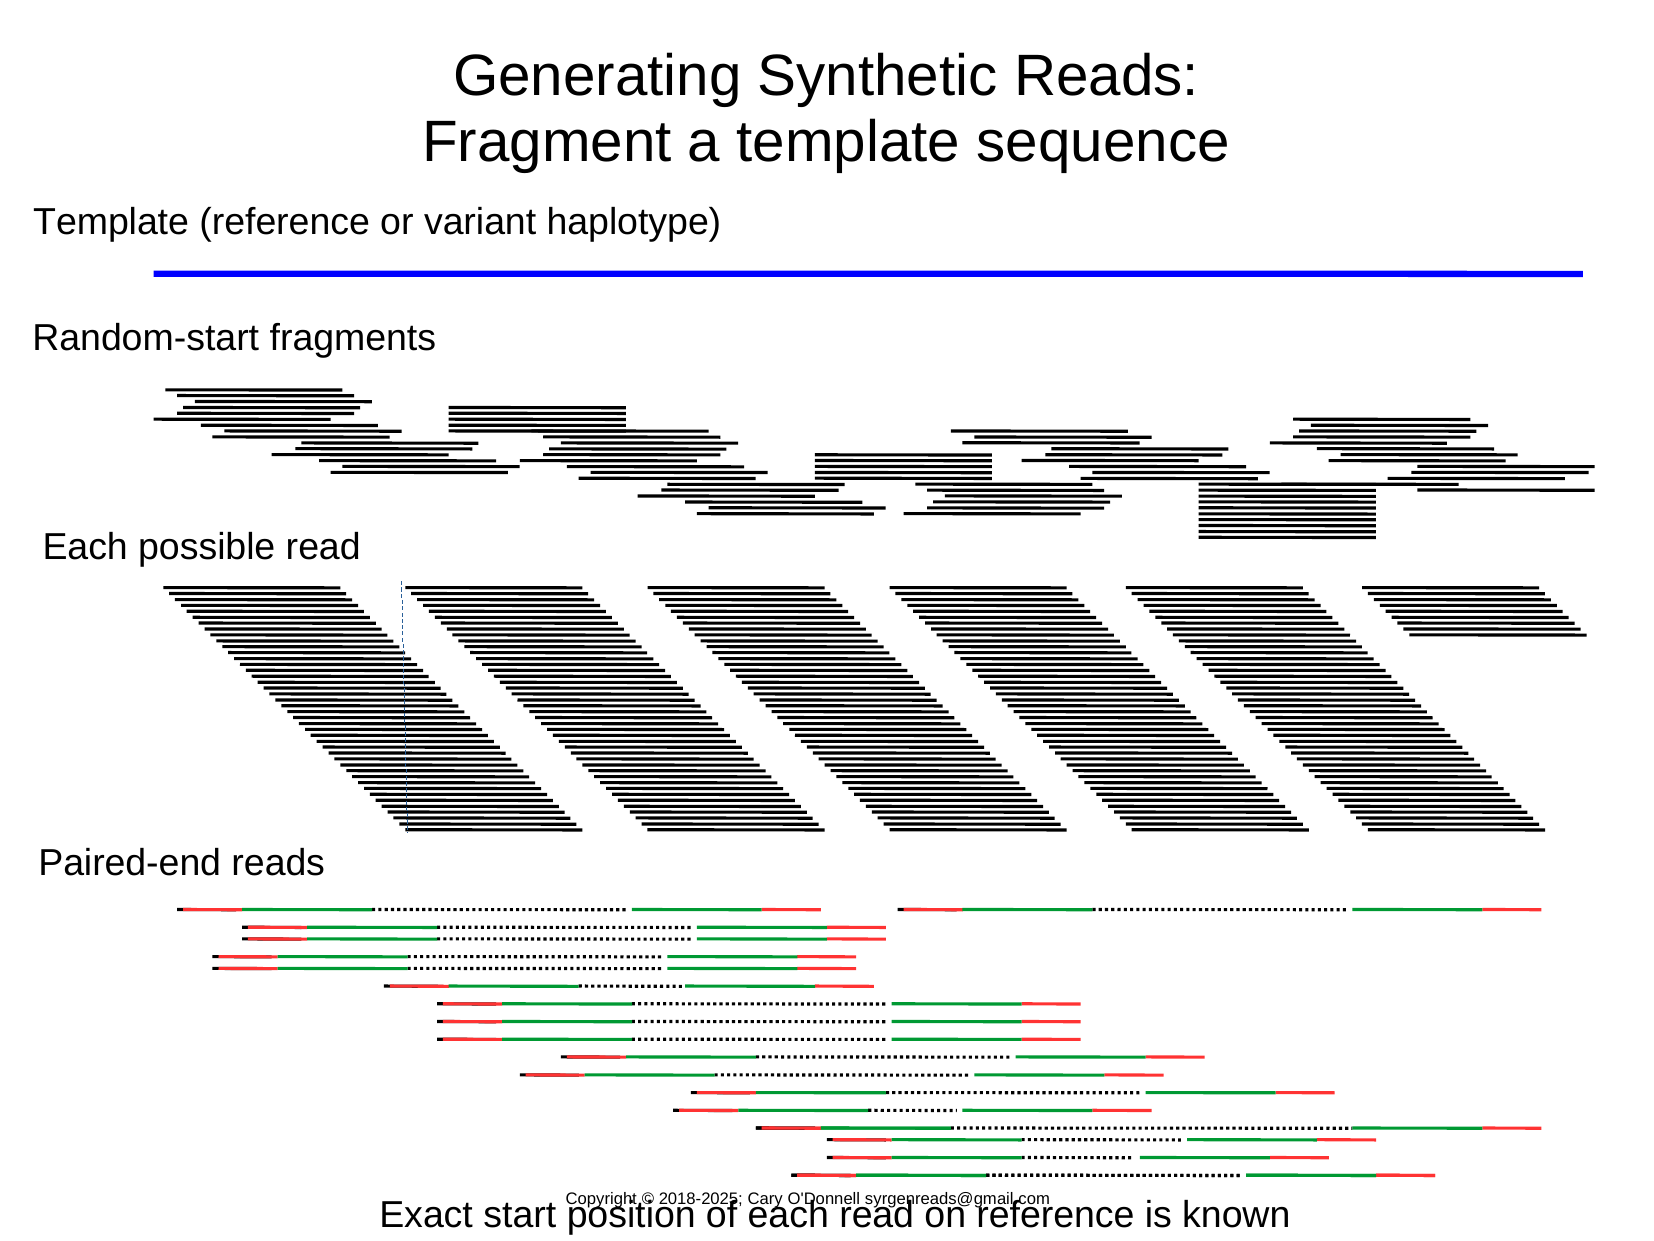

# Generating Synthetic Reads: Fragment a template sequence
Template (reference or variant haplotype)
Random-start fragments
Each possible read
Paired-end reads
Exact start position of each read on reference is known